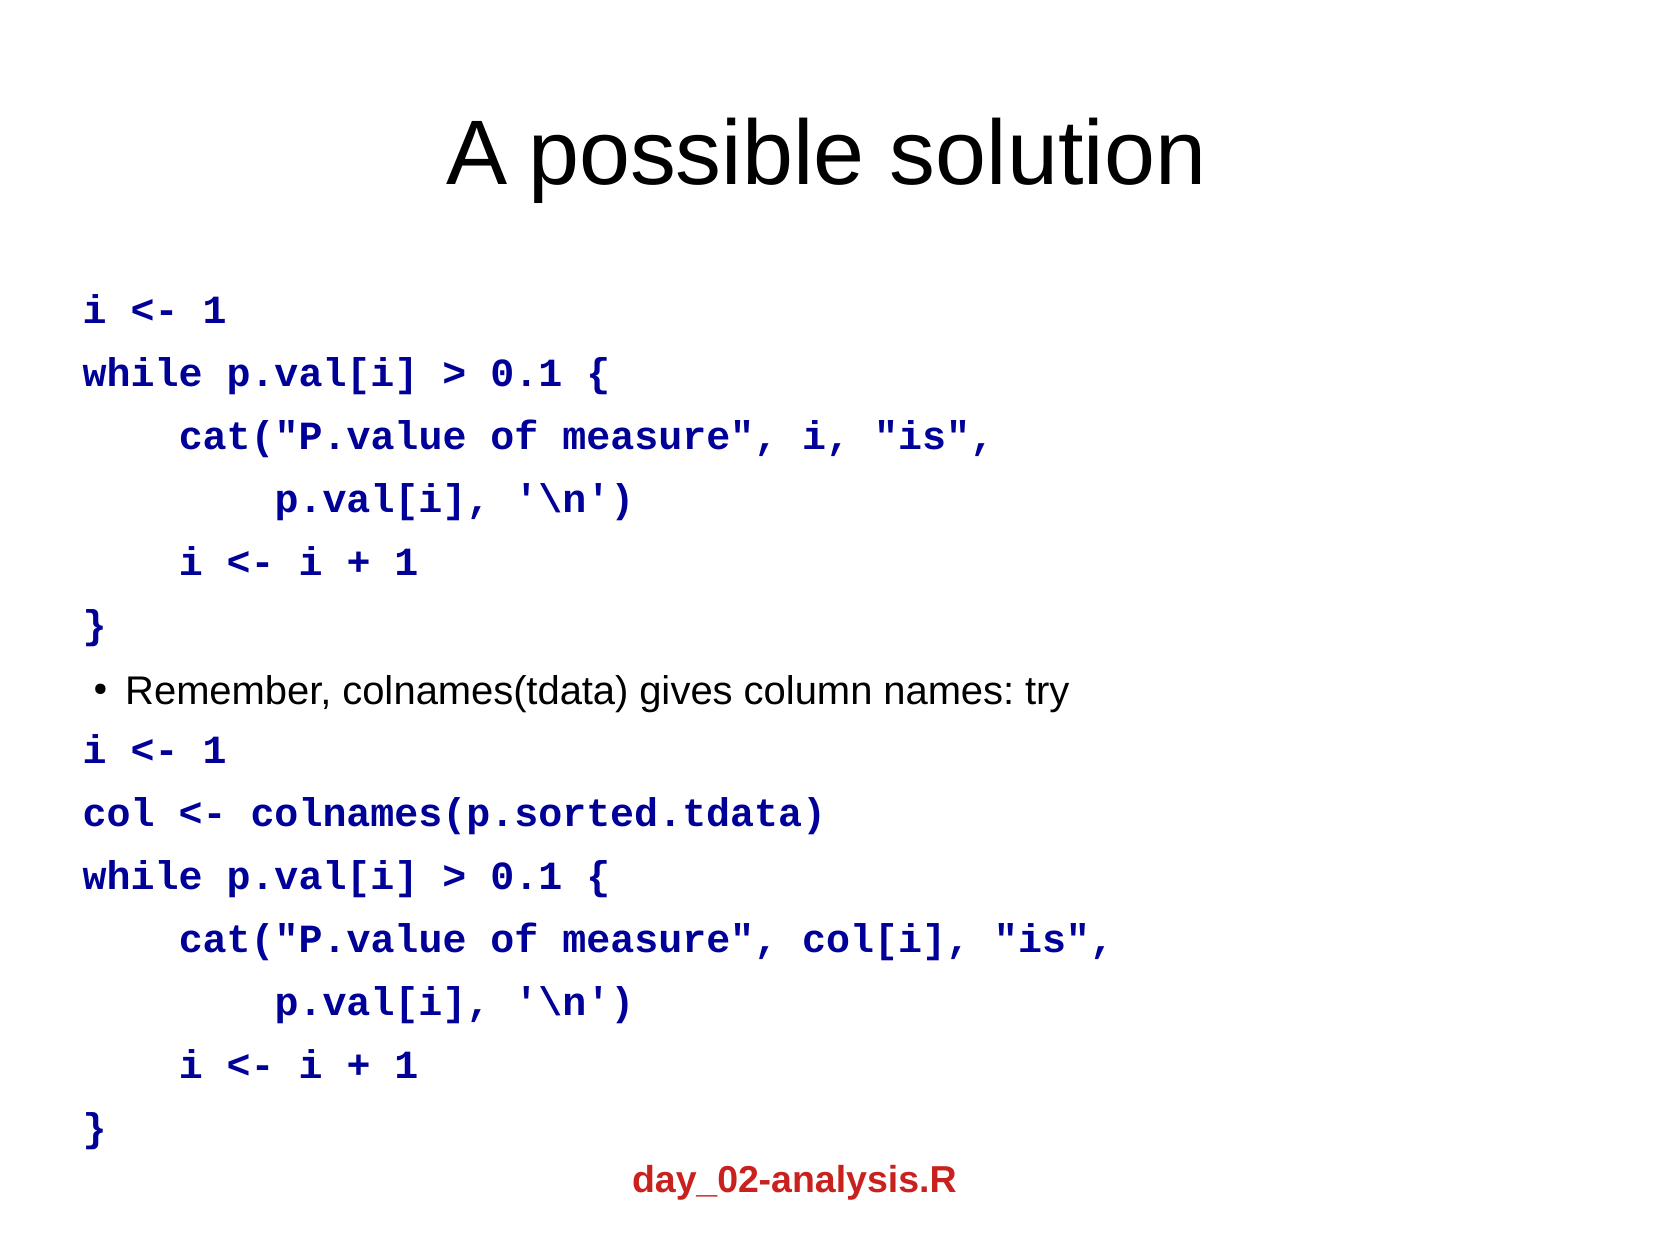

# A possible solution
i <- 1
while p.val[i] > 0.1 {
 cat("P.value of measure", i, "is",
 p.val[i], '\n')
 i <- i + 1
}
Remember, colnames(tdata) gives column names: try
i <- 1
col <- colnames(p.sorted.tdata)
while p.val[i] > 0.1 {
 cat("P.value of measure", col[i], "is",
 p.val[i], '\n')
 i <- i + 1
}
day_02-analysis.R